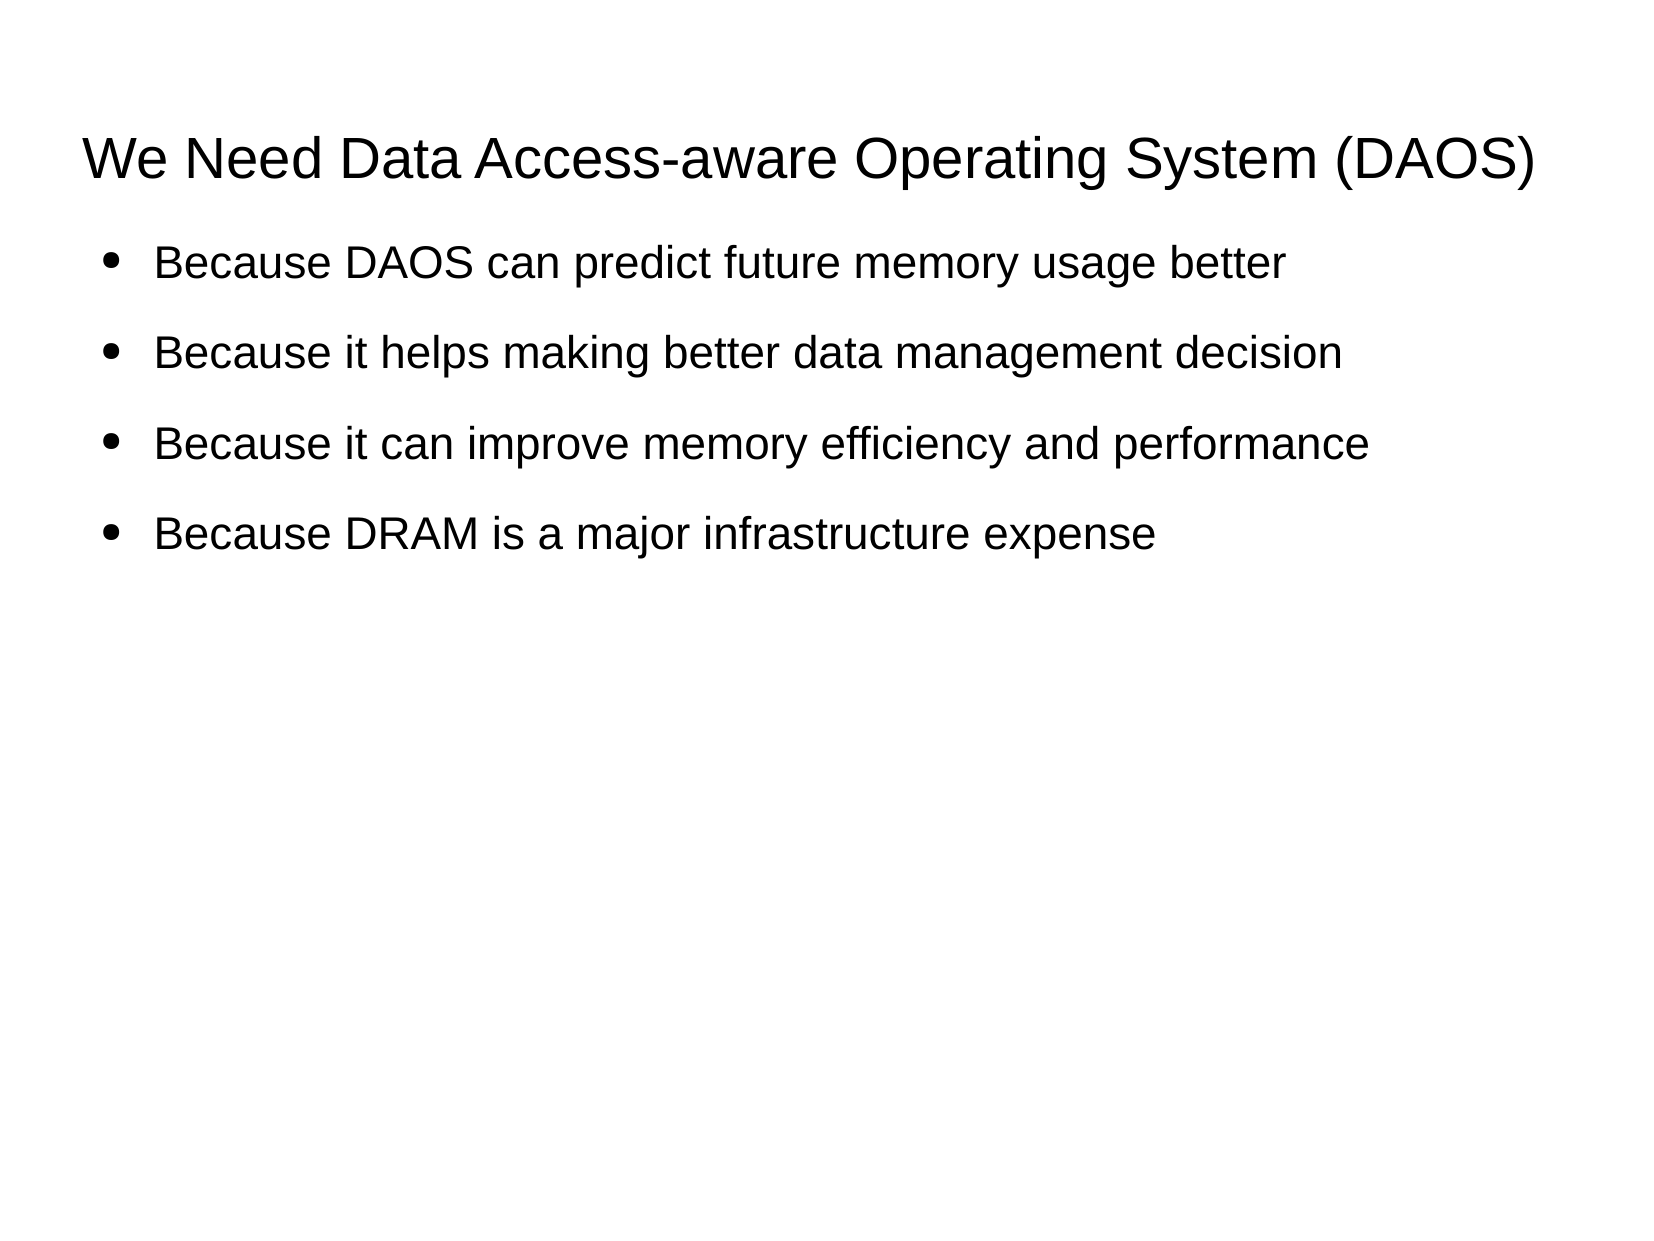

# We Need Data Access-aware Operating System (DAOS)
Because DAOS can predict future memory usage better
Because it helps making better data management decision
Because it can improve memory efficiency and performance
Because DRAM is a major infrastructure expense